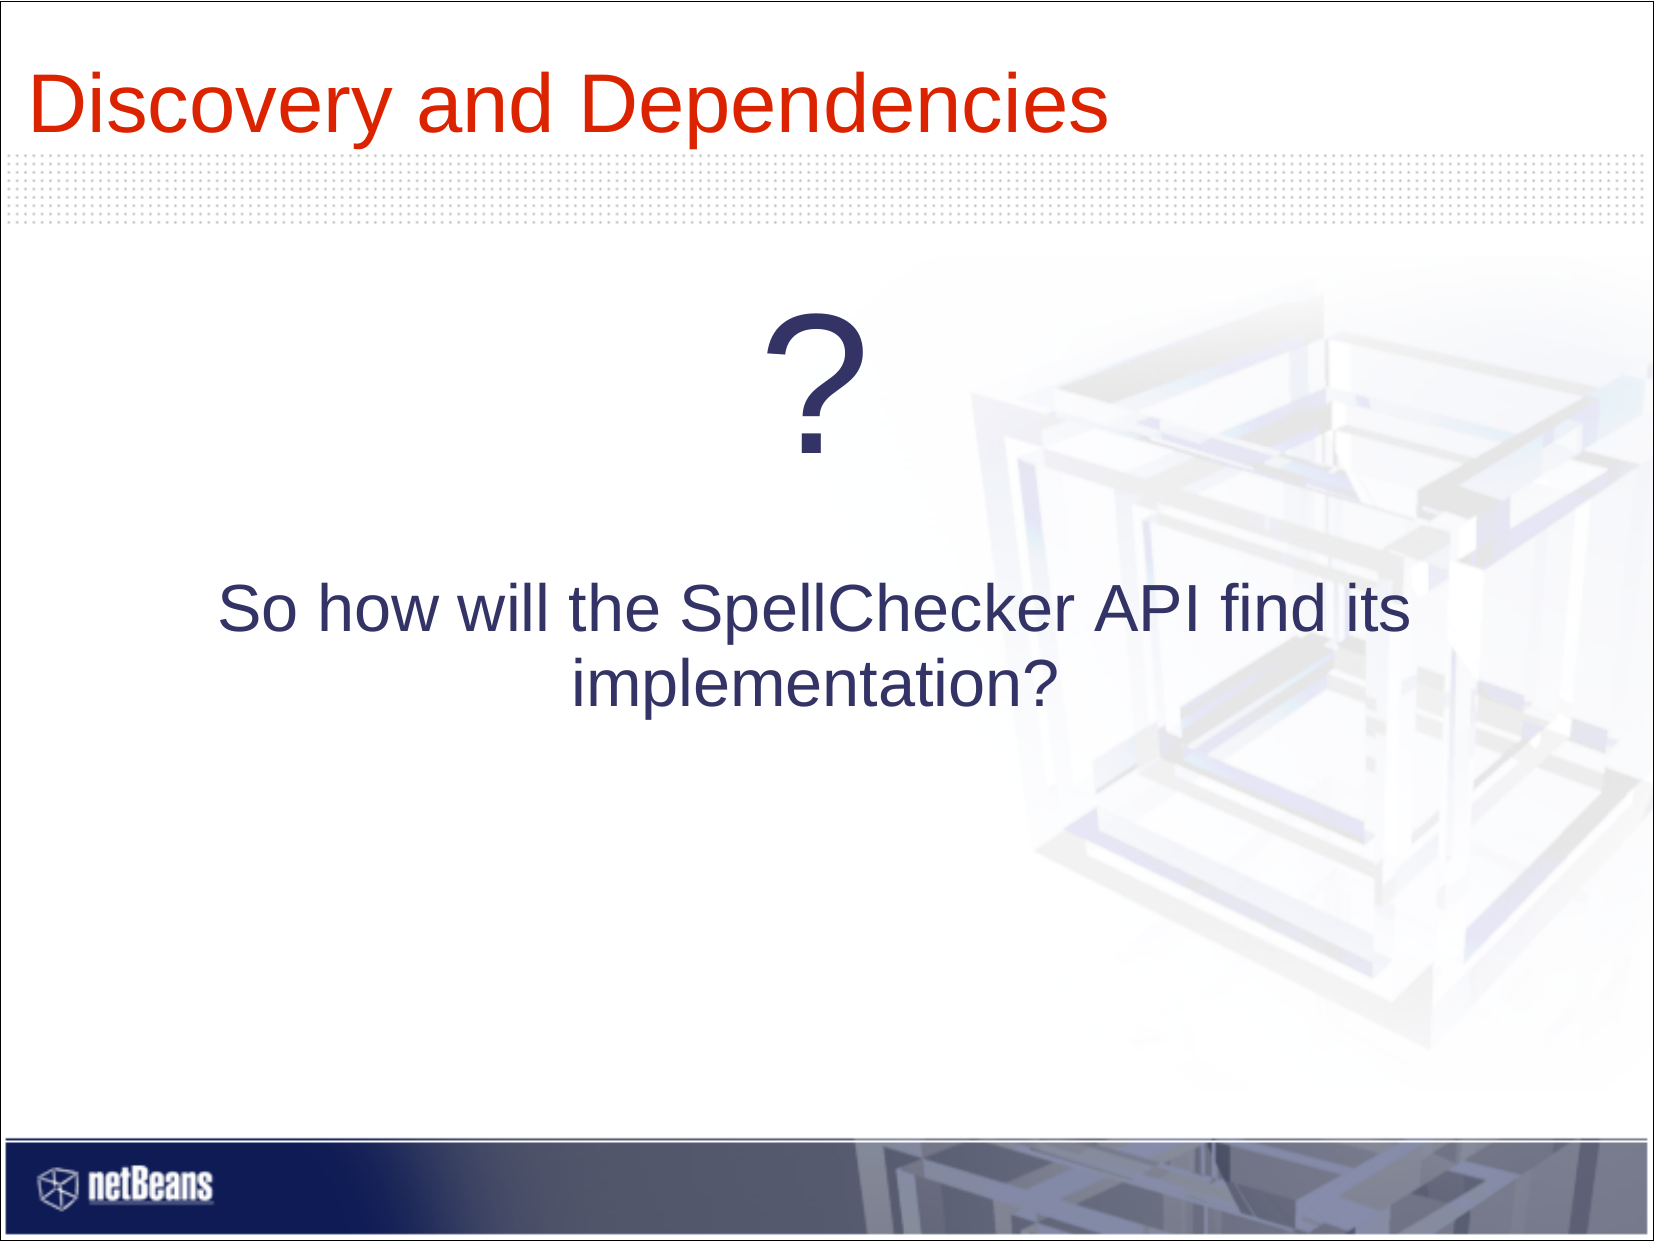

# Discovery and Dependencies
?
So how will the SpellChecker API find its implementation?